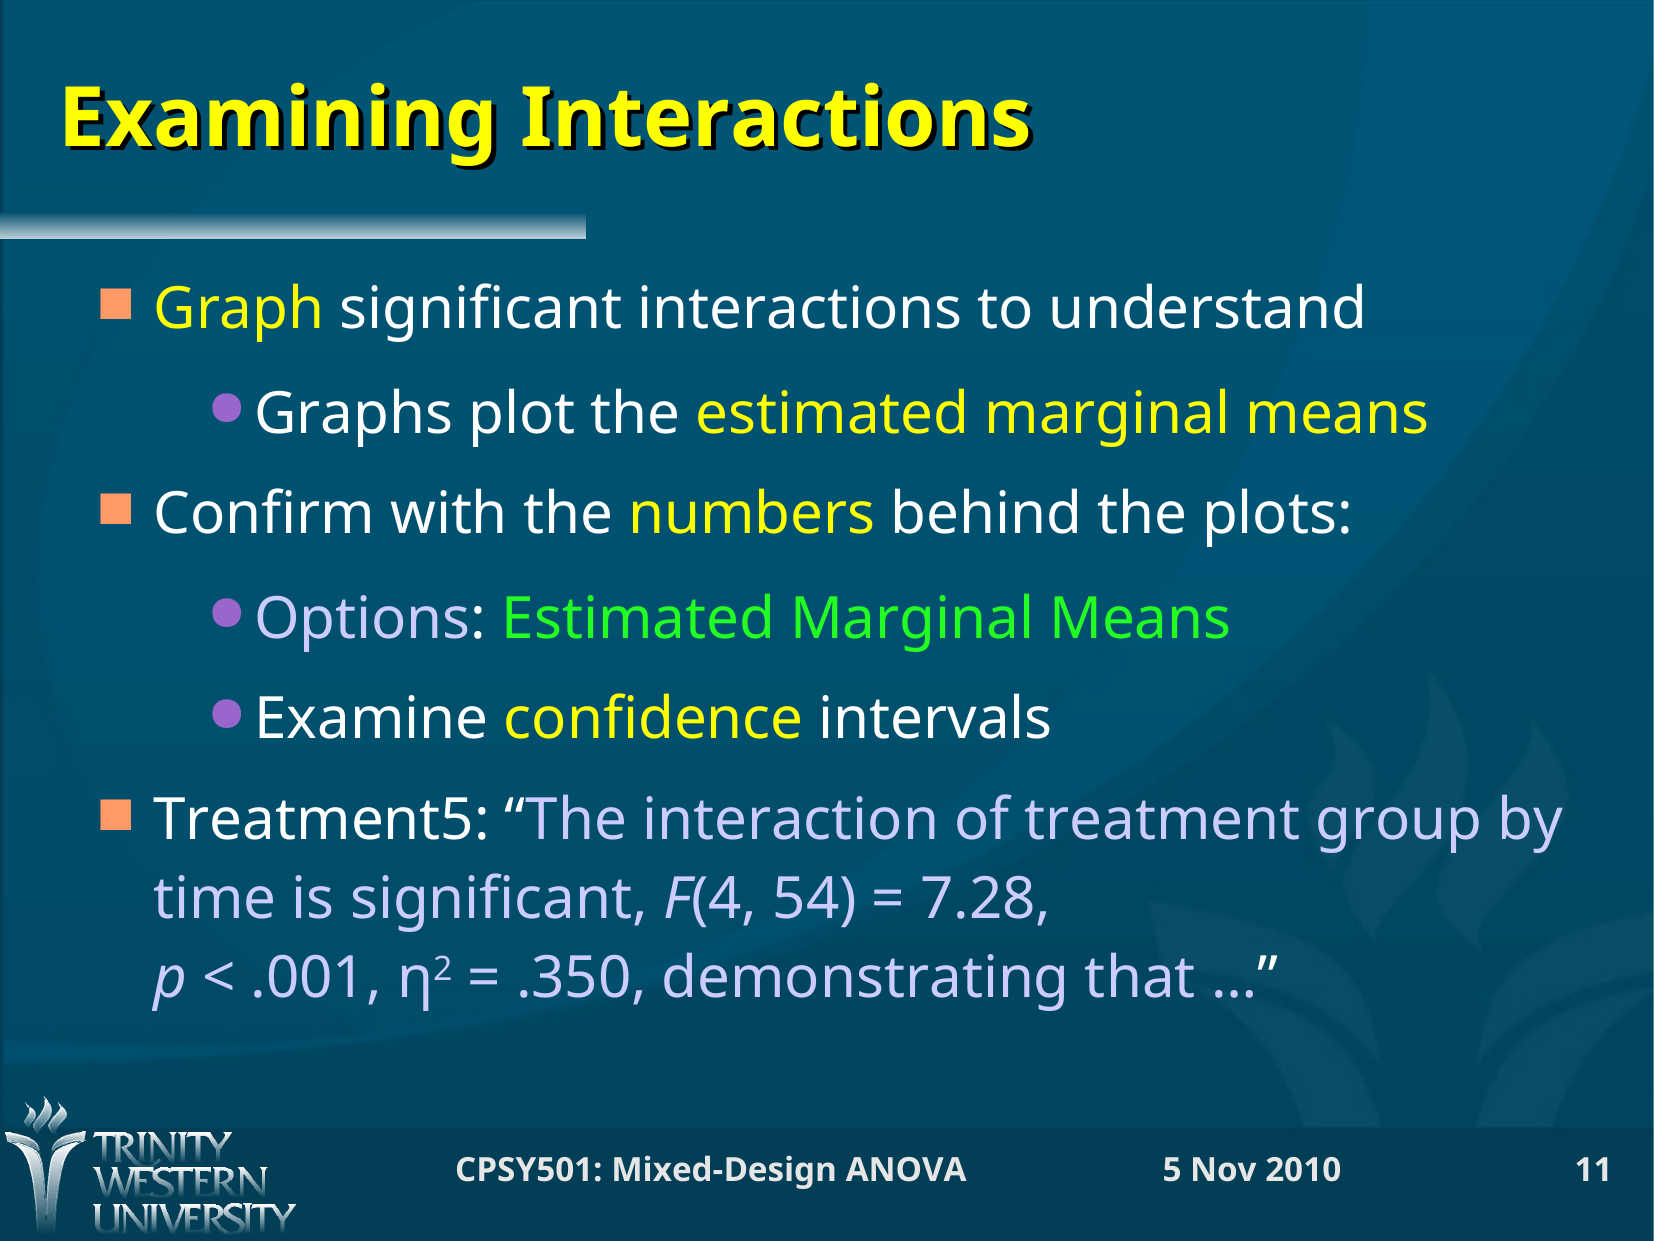

# Examining Interactions
Graph significant interactions to understand
Graphs plot the estimated marginal means
Confirm with the numbers behind the plots:
Options: Estimated Marginal Means
Examine confidence intervals
Treatment5: “The interaction of treatment group by time is significant, F(4, 54) = 7.28,
p < .001, η2 = .350, demonstrating that …”
CPSY501: Mixed-Design ANOVA
5 Nov 2010
11